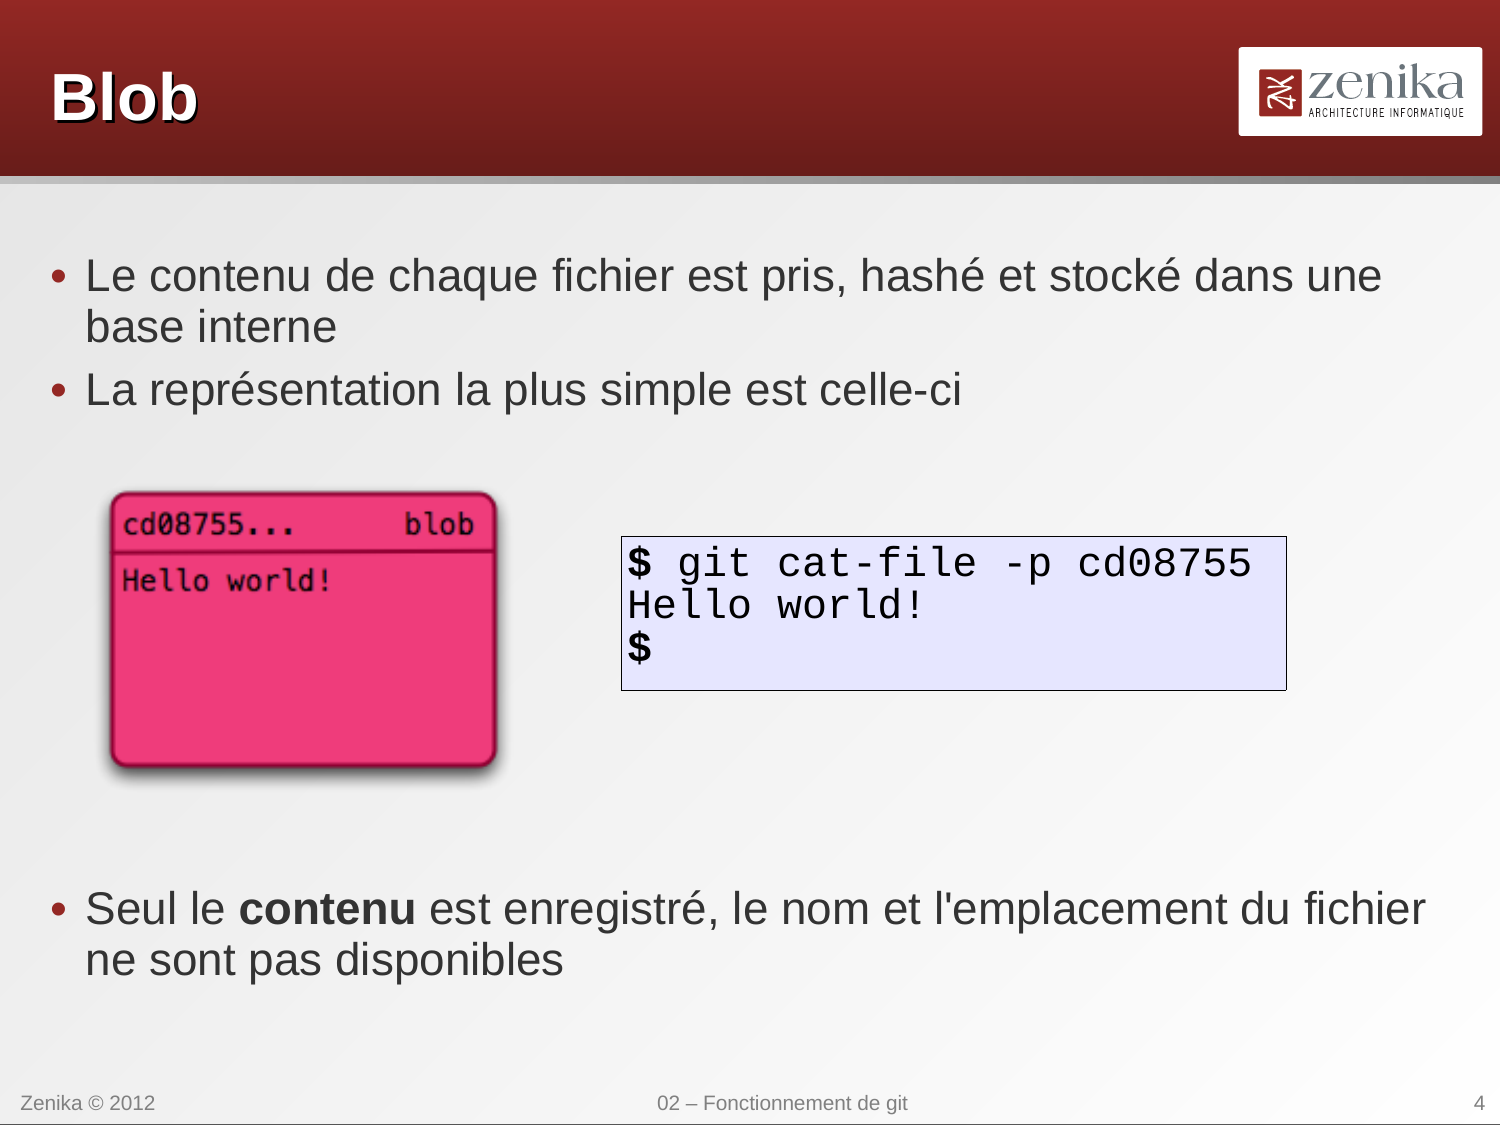

# Blob
Le contenu de chaque fichier est pris, hashé et stocké dans une base interne
La représentation la plus simple est celle-ci
Seul le contenu est enregistré, le nom et l'emplacement du fichier ne sont pas disponibles
| $ git cat-file -p cd08755 Hello world! $ |
| --- |